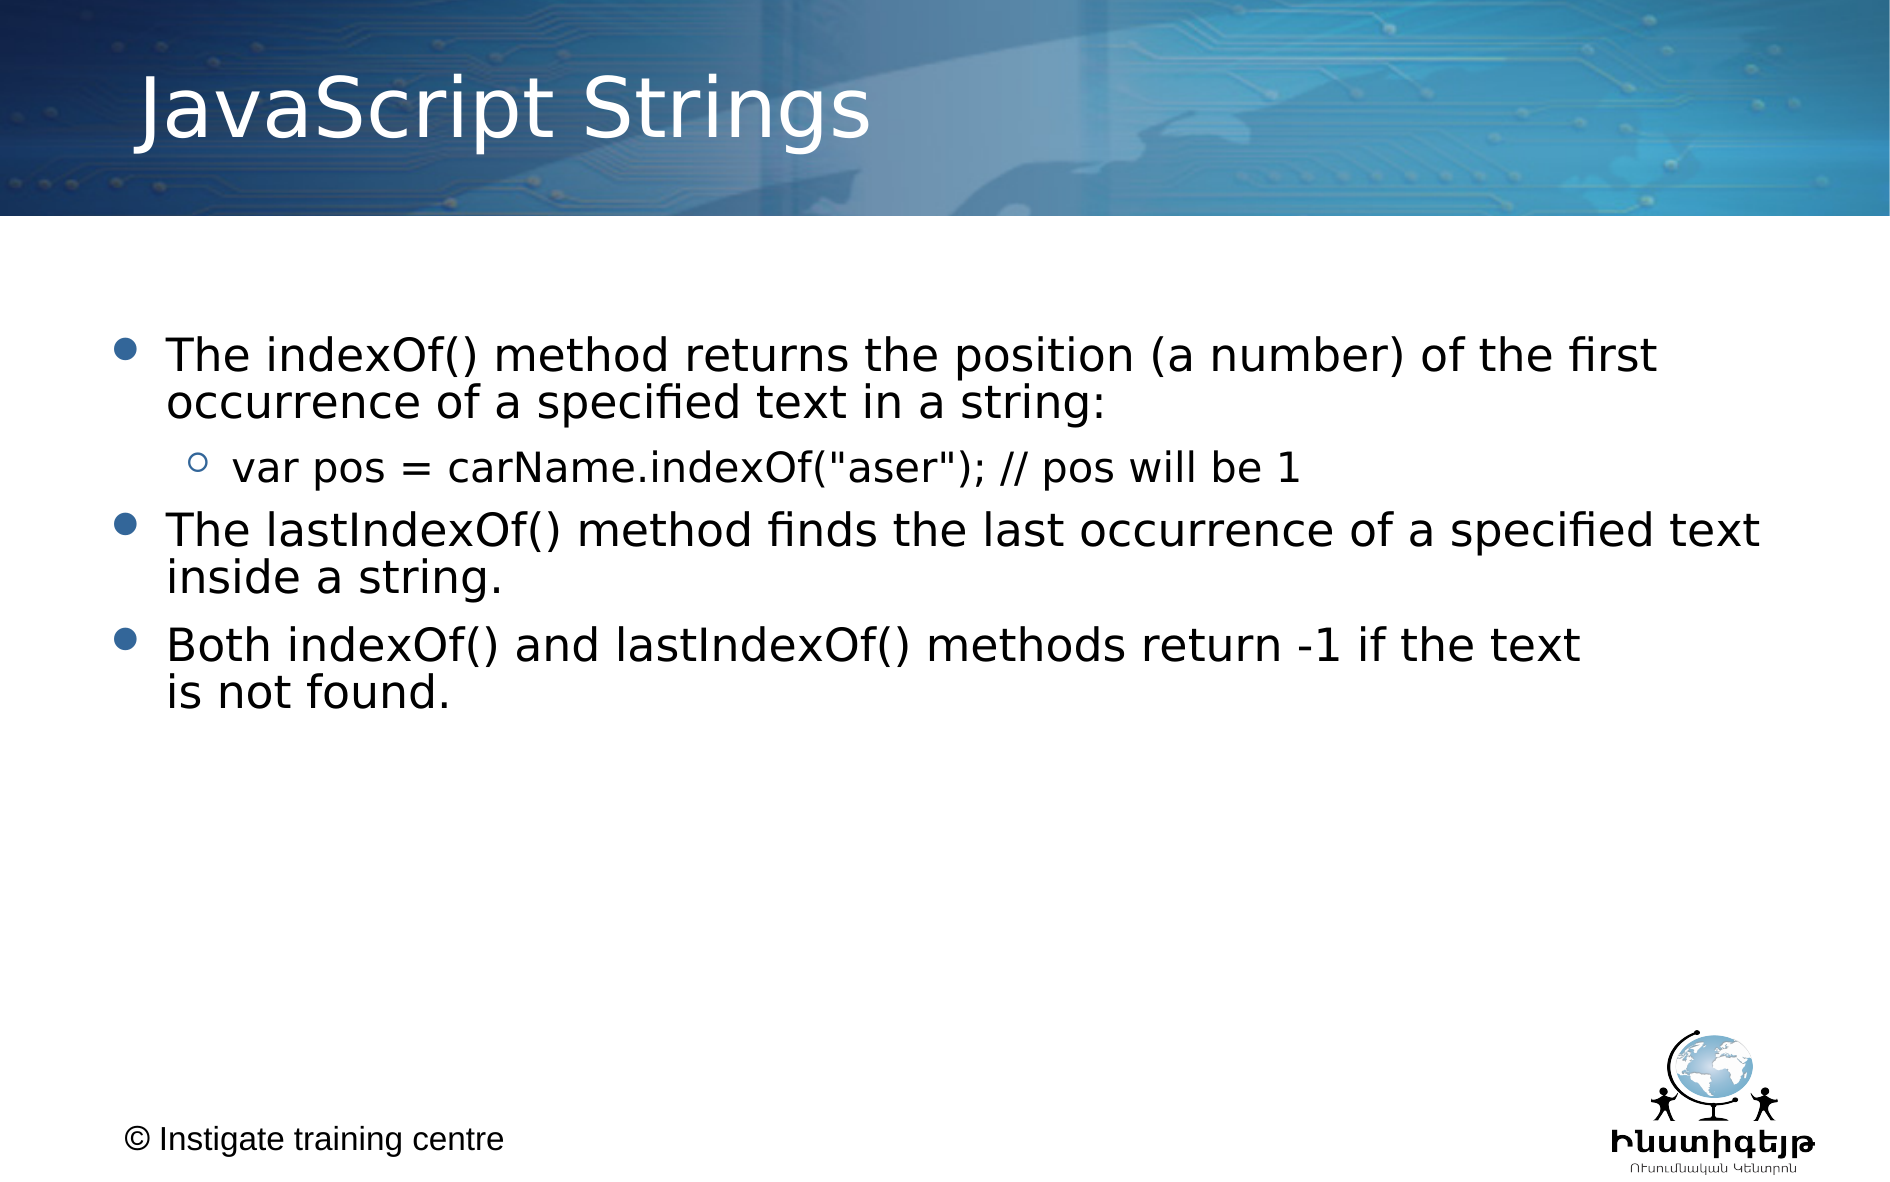

JavaScript Strings
# The indexOf() method returns the position (a number) of the first occurrence of a specified text in a string:
var pos = carName.indexOf("aser"); // pos will be 1
The lastIndexOf() method finds the last occurrence of a specified text inside a string.
Both indexOf() and lastIndexOf() methods return -1 if the text
is not found.